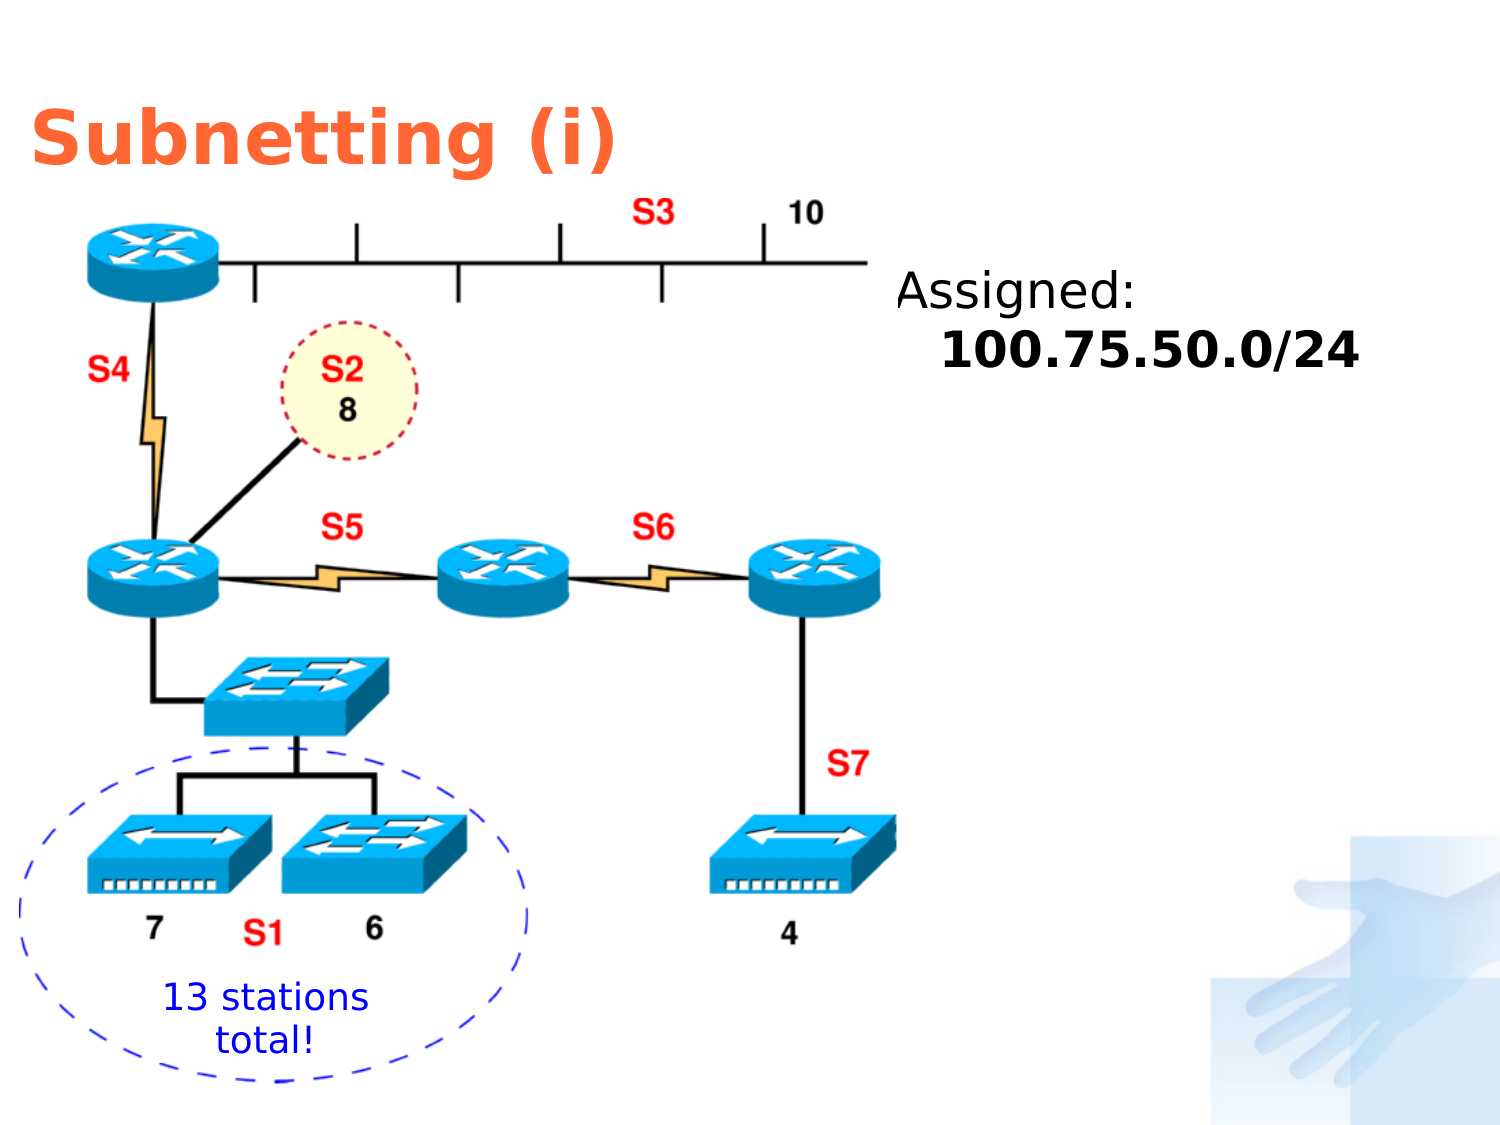

# Subnetting (i)
13 stations
total!
Assigned:
100.75.50.0/24